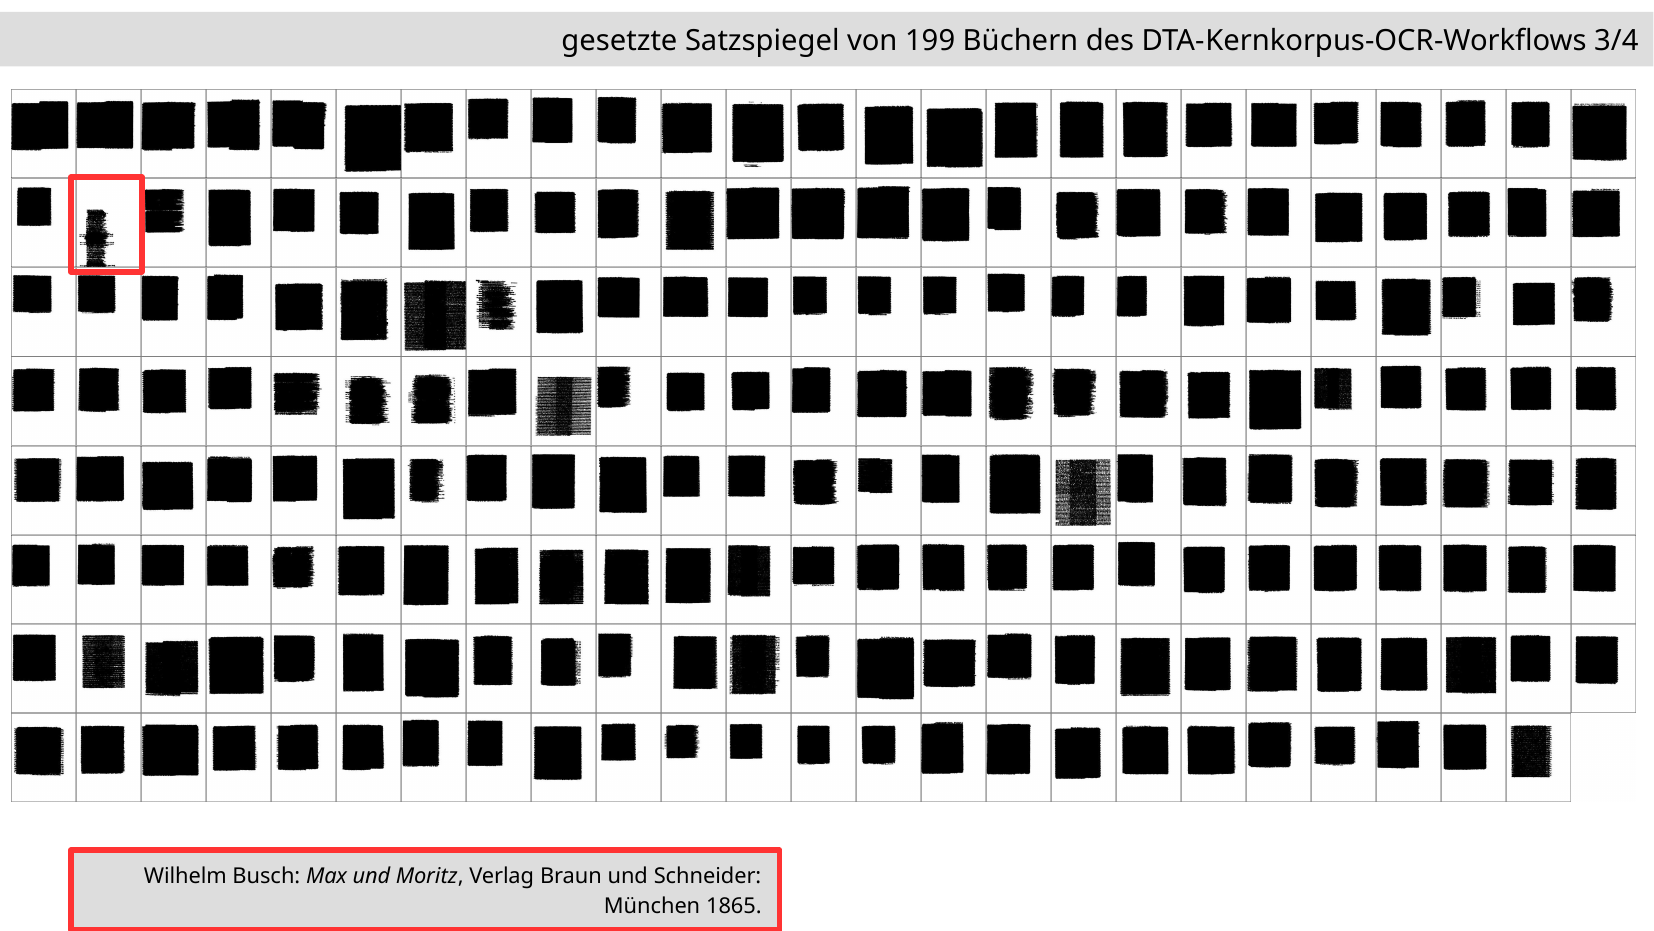

gesetzte Satzspiegel von 199 Büchern des DTA-Kernkorpus-OCR-Workflows 3/4
Wilhelm Busch: Max und Moritz, Verlag Braun und Schneider: München 1865.